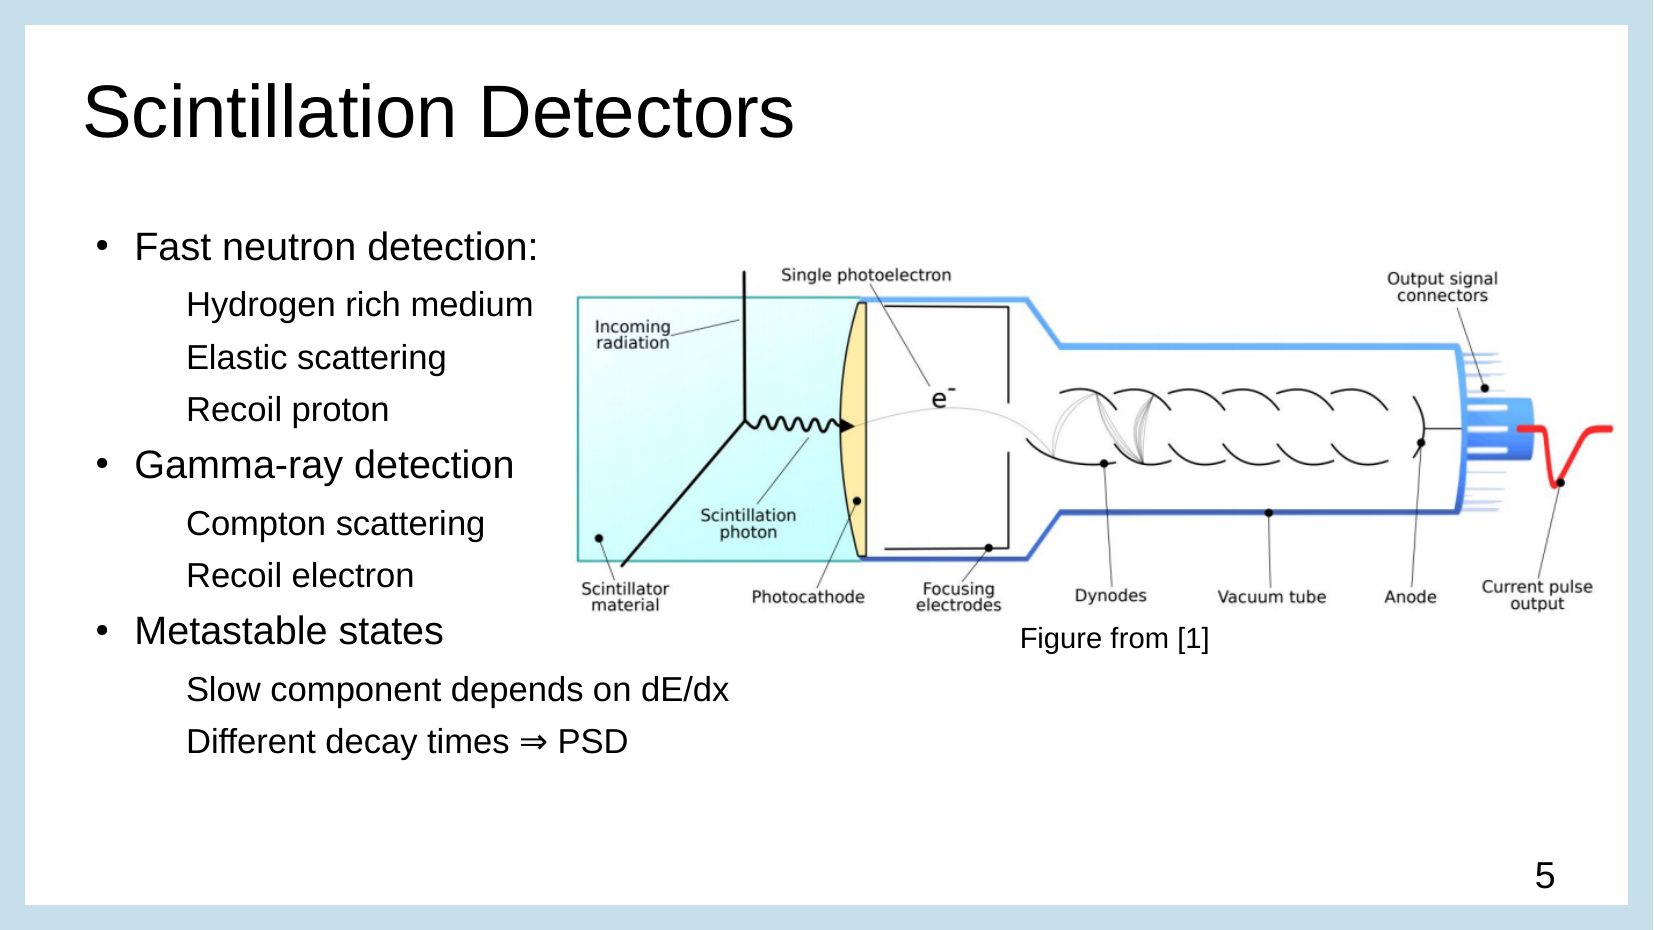

# Scintillation Detectors
Fast neutron detection:
Hydrogen rich medium
Elastic scattering
Recoil proton
Gamma-ray detection
Compton scattering
Recoil electron
Metastable states
Slow component depends on dE/dx
Different decay times ⇒ PSD
Figure from [1]